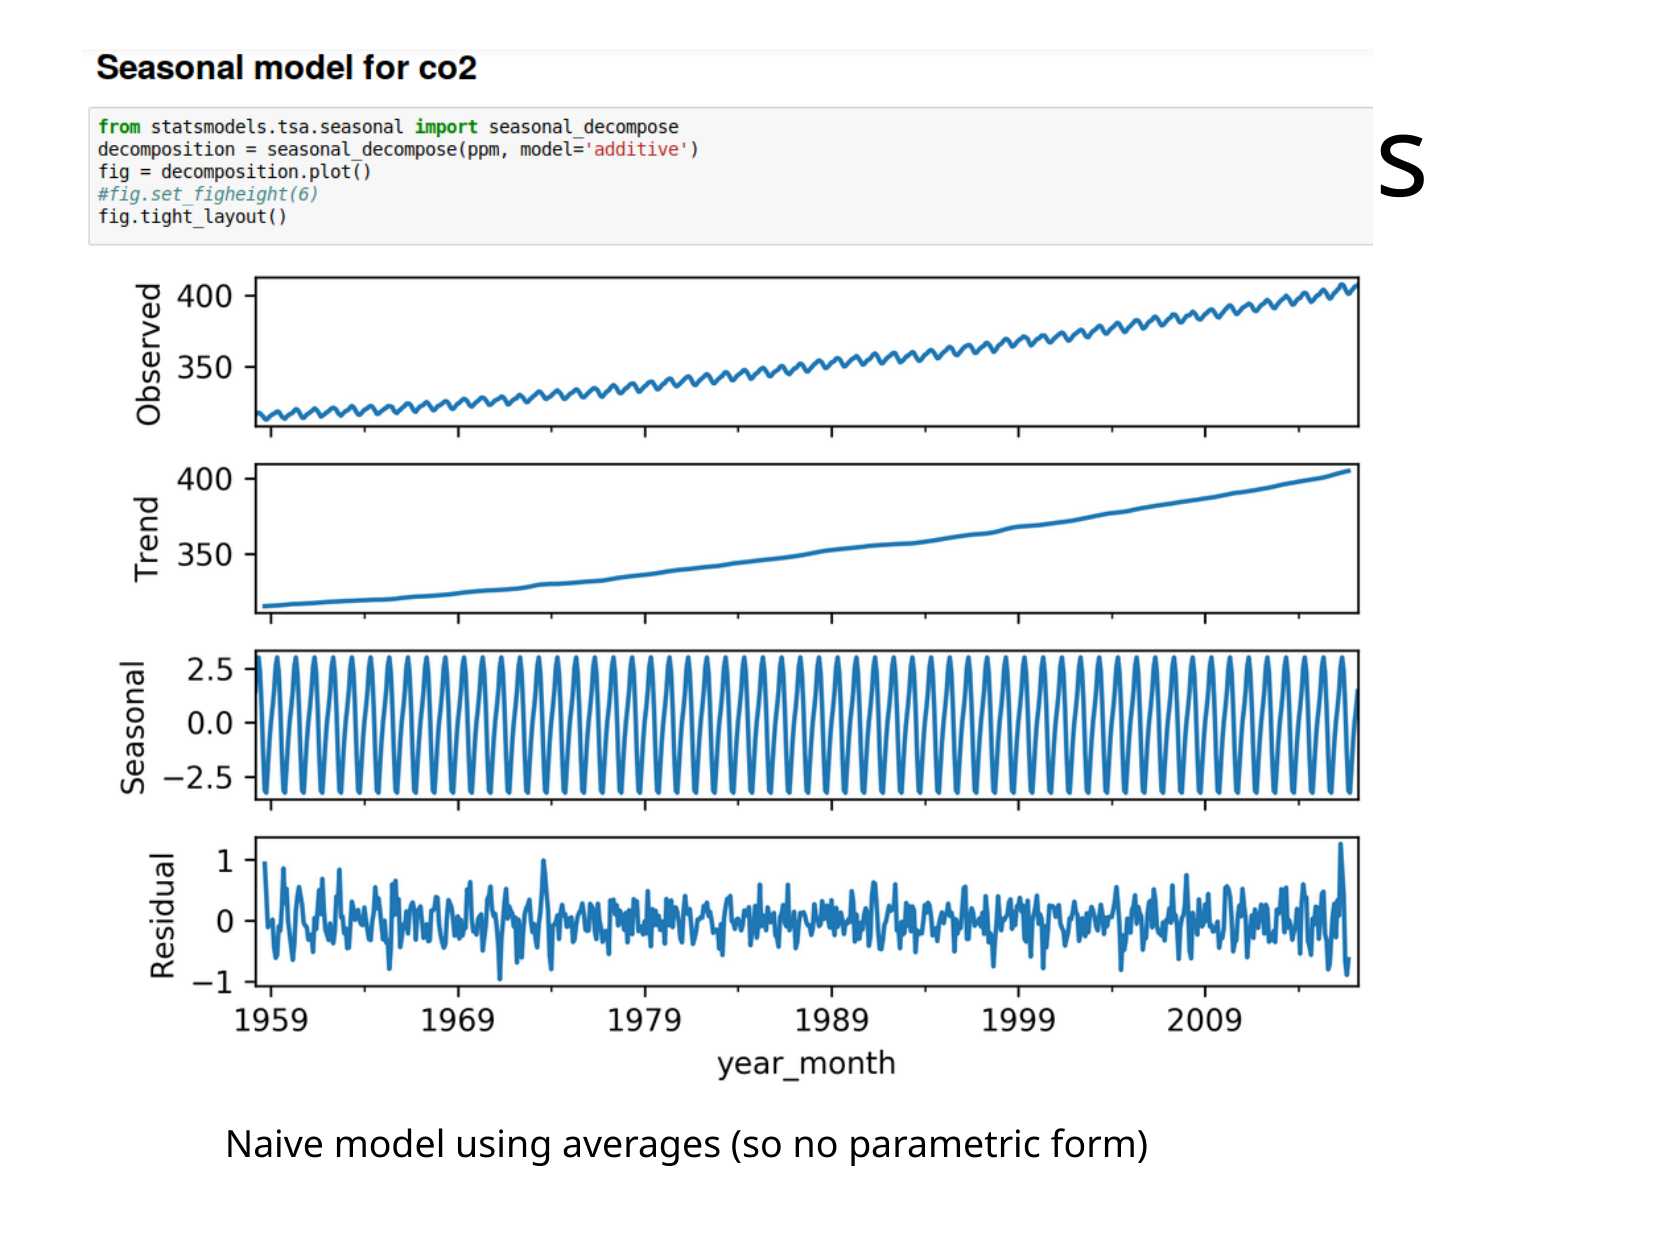

# Autoregressive Models
Naive model using averages (so no parametric form)